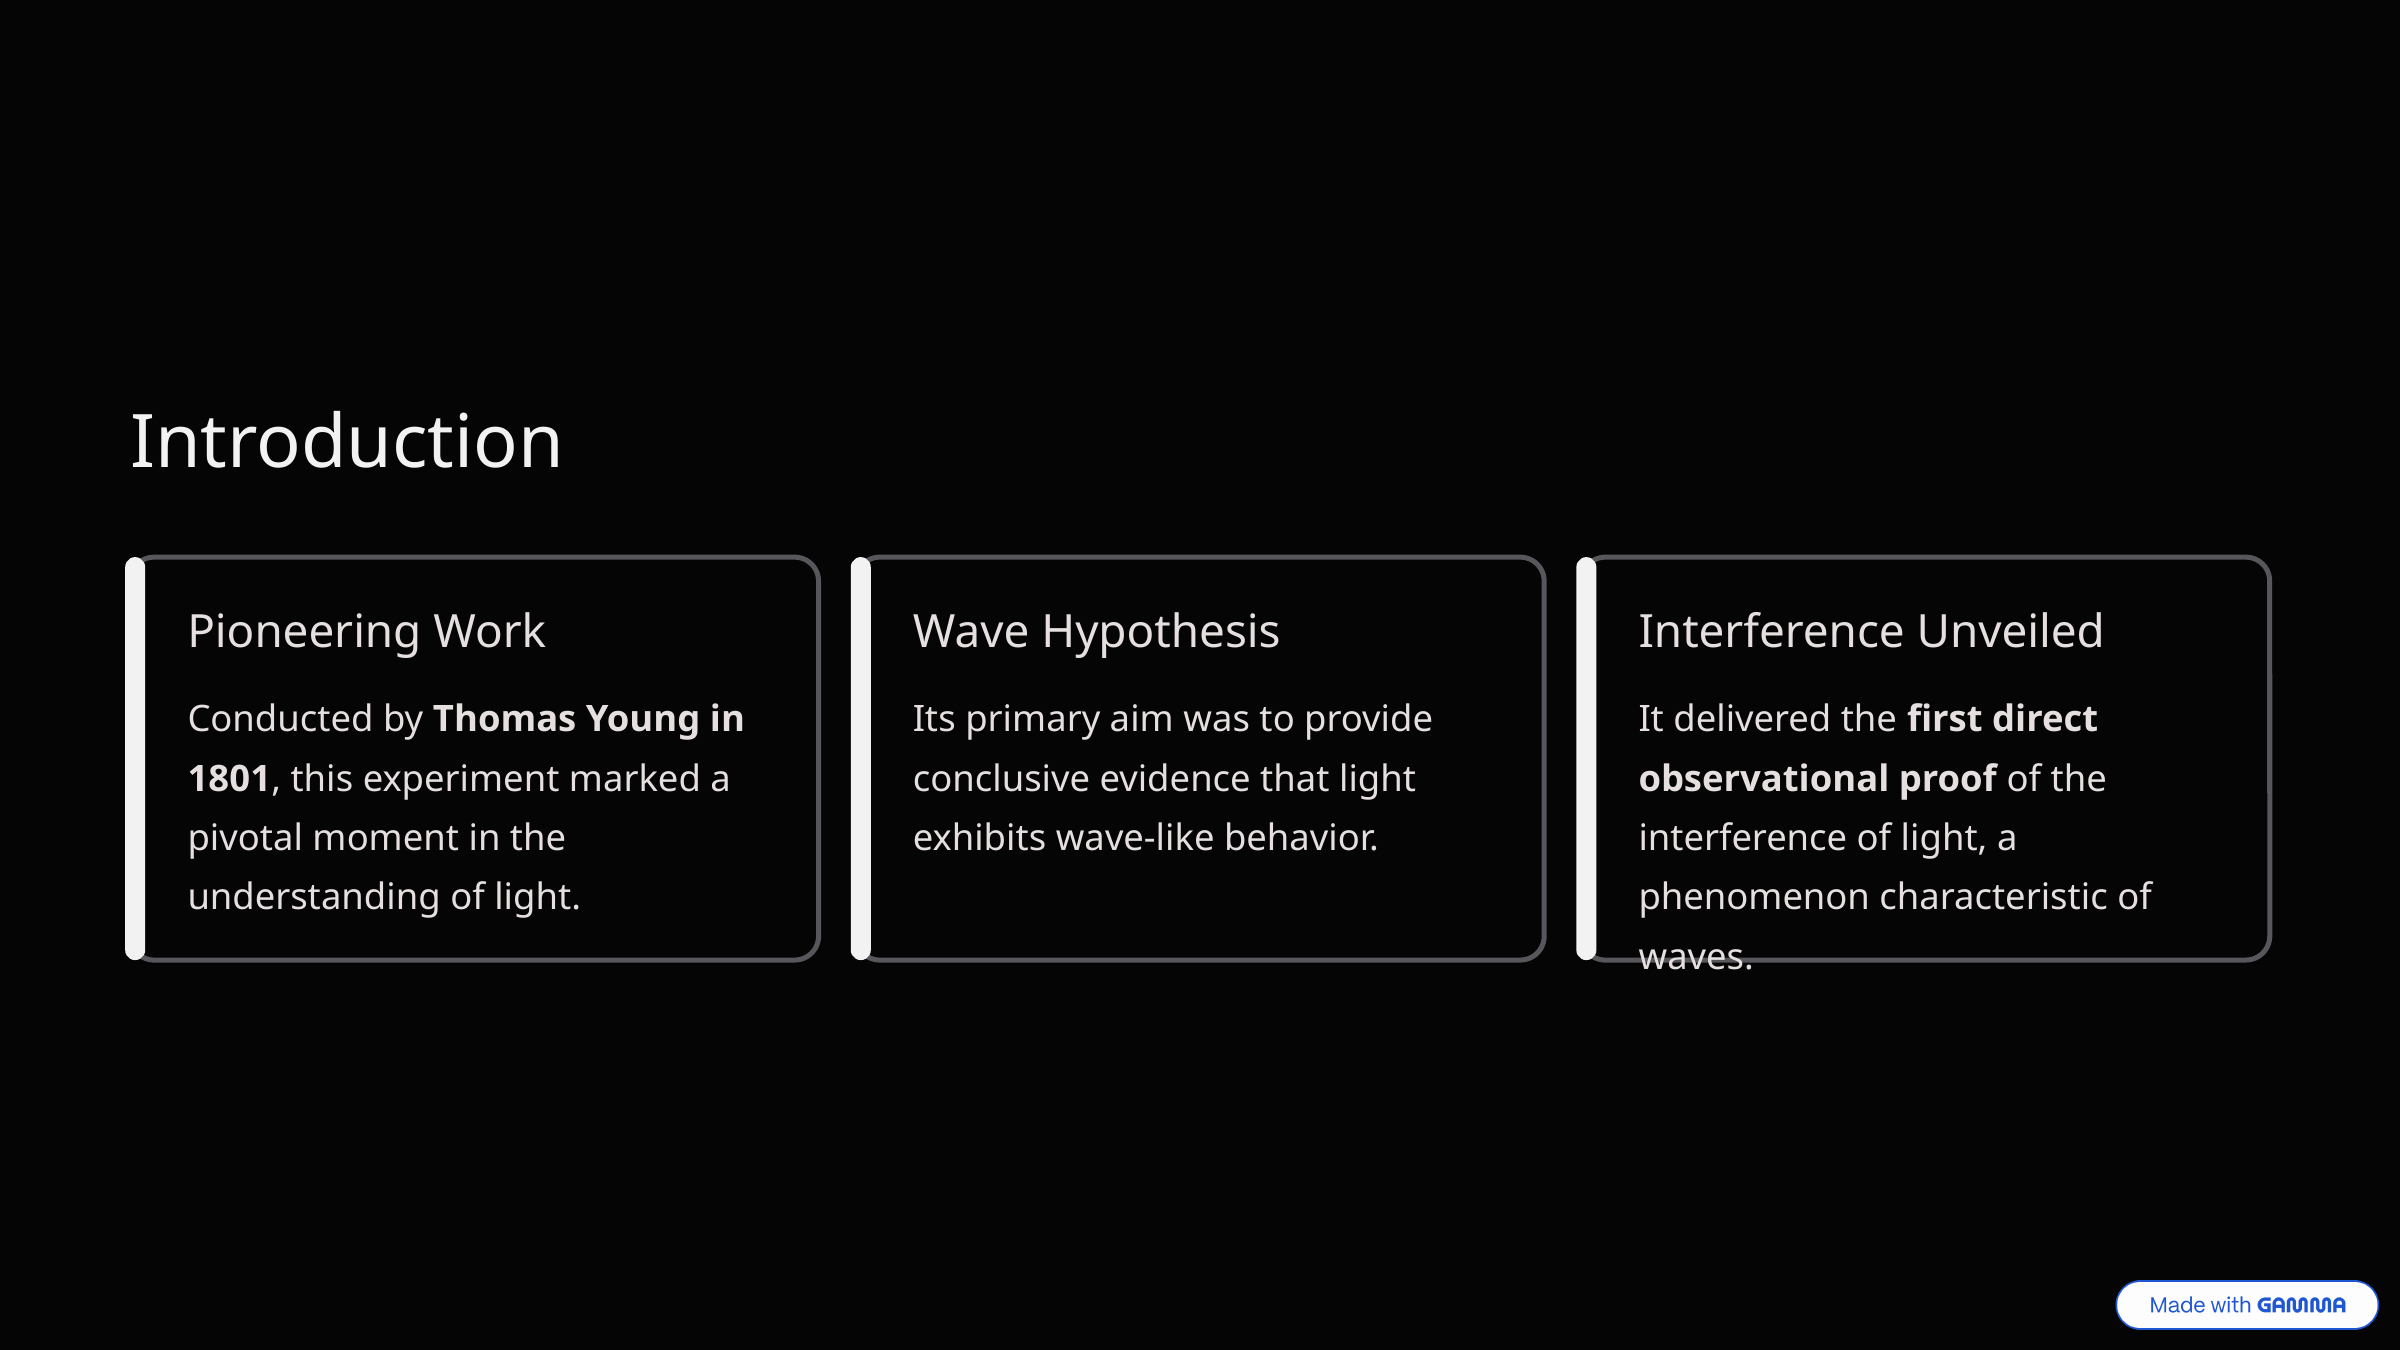

Introduction
Pioneering Work
Wave Hypothesis
Interference Unveiled
Conducted by Thomas Young in 1801, this experiment marked a pivotal moment in the understanding of light.
Its primary aim was to provide conclusive evidence that light exhibits wave-like behavior.
It delivered the first direct observational proof of the interference of light, a phenomenon characteristic of waves.